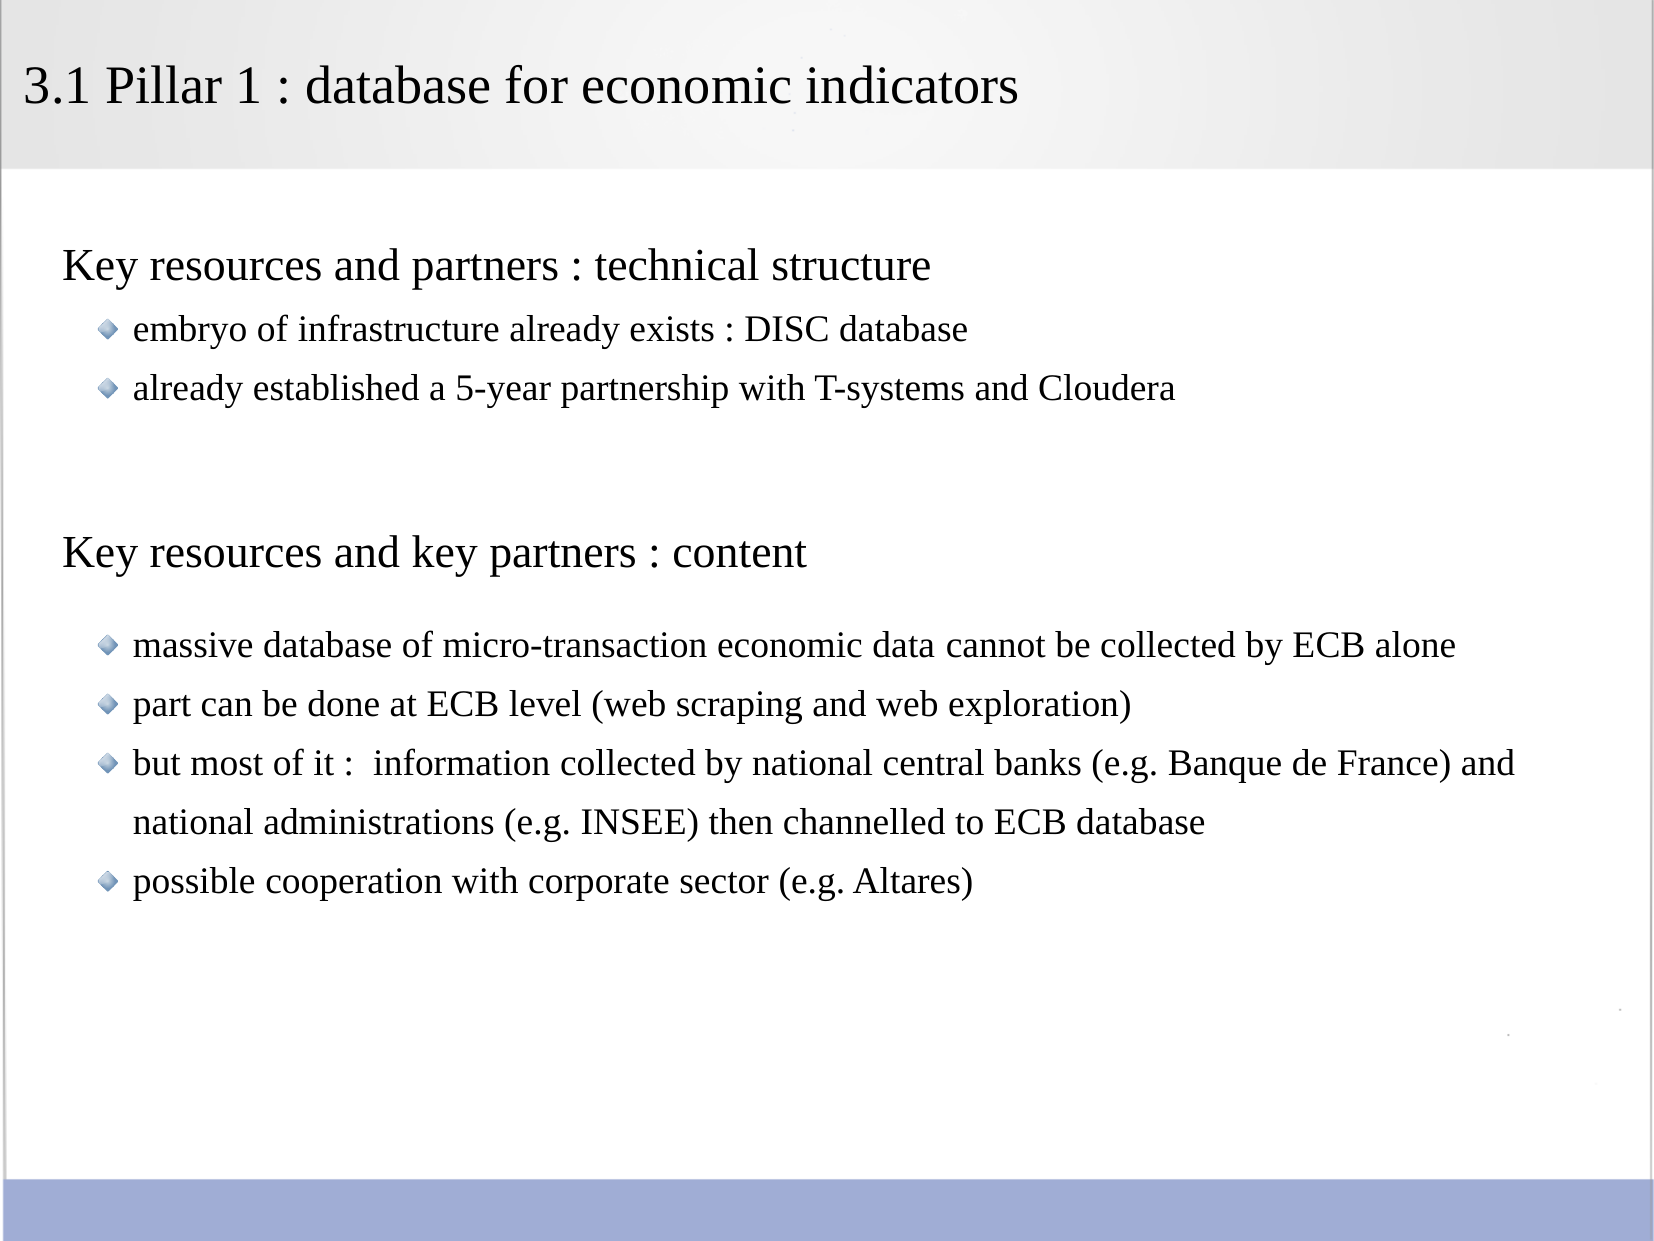

3.1 Pillar 1 : database for economic indicators
Key resources and partners : technical structure
embryo of infrastructure already exists : DISC database
already established a 5-year partnership with T-systems and Cloudera
Key resources and key partners : content
massive database of micro-transaction economic data cannot be collected by ECB alone
part can be done at ECB level (web scraping and web exploration)
but most of it : information collected by national central banks (e.g. Banque de France) and national administrations (e.g. INSEE) then channelled to ECB database
possible cooperation with corporate sector (e.g. Altares)